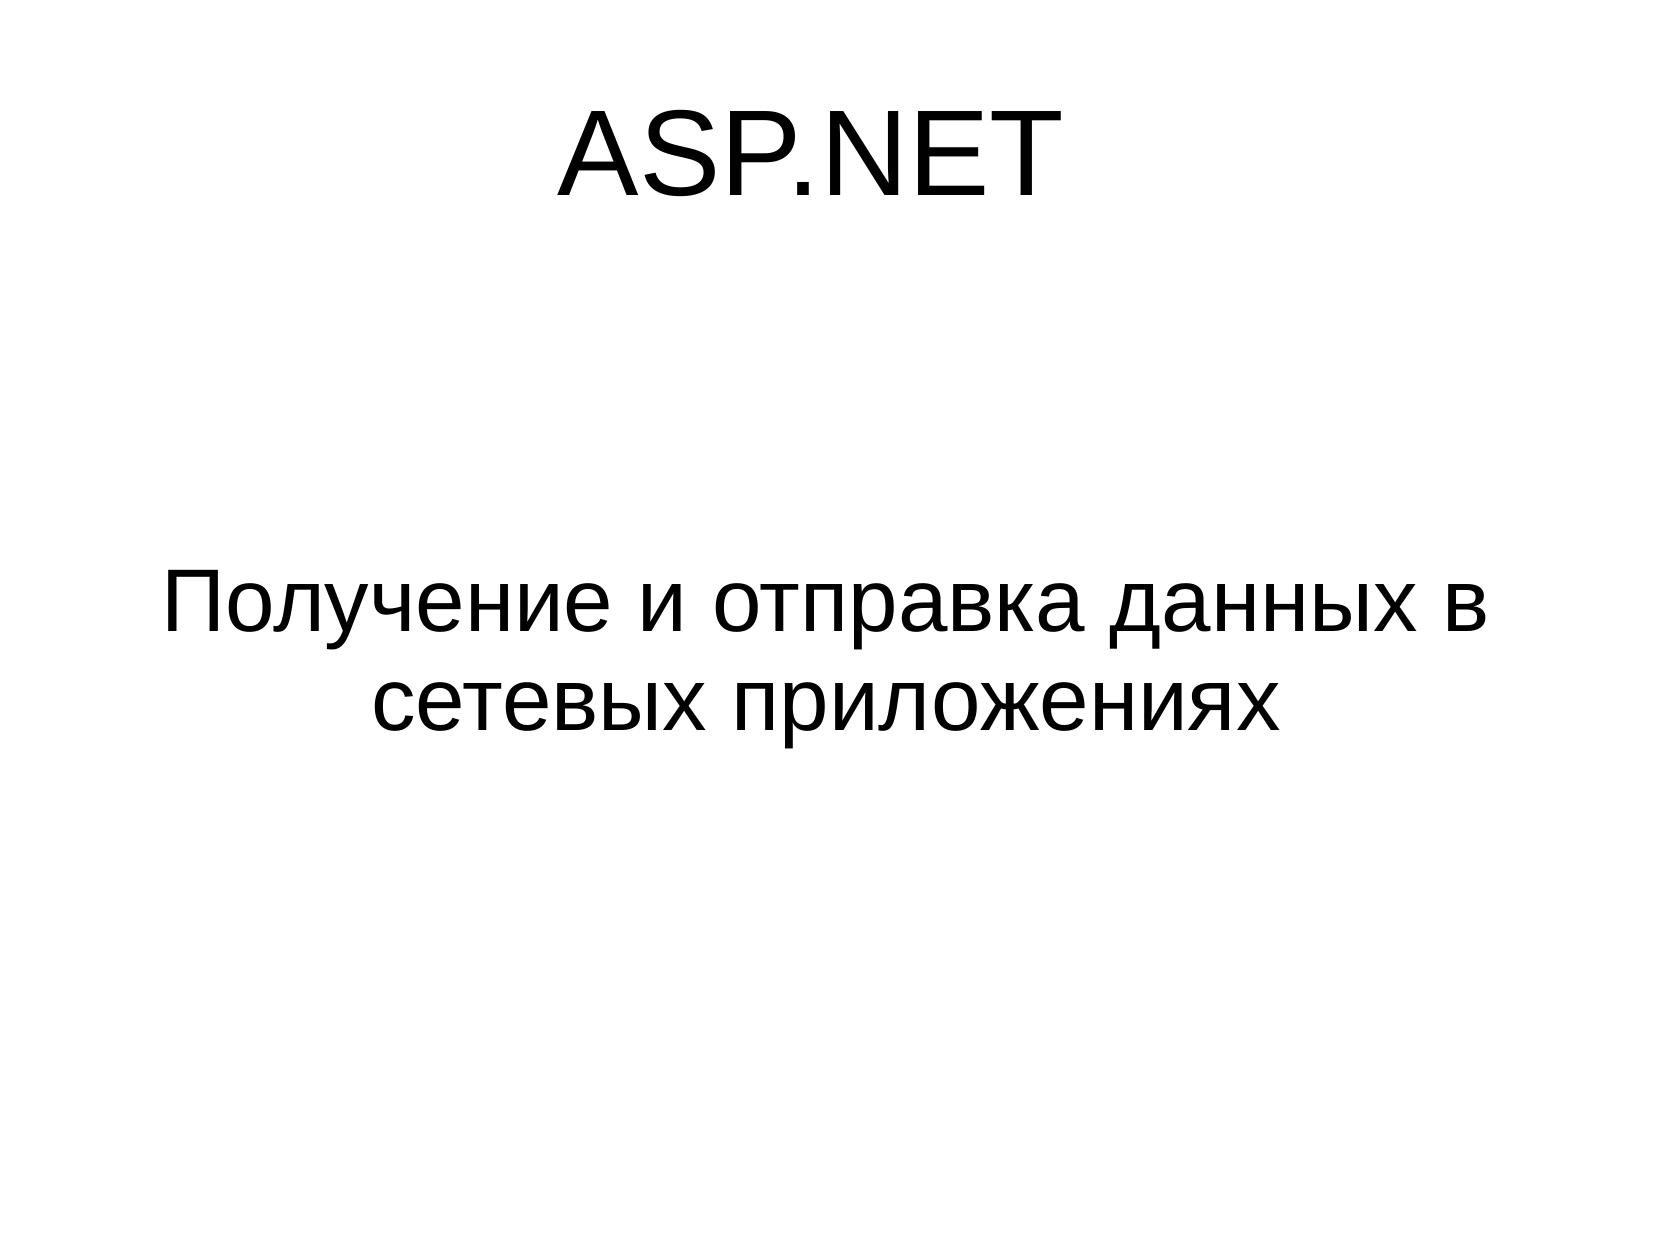

# ASP.NET
Получение и отправка данных в сетевых приложениях